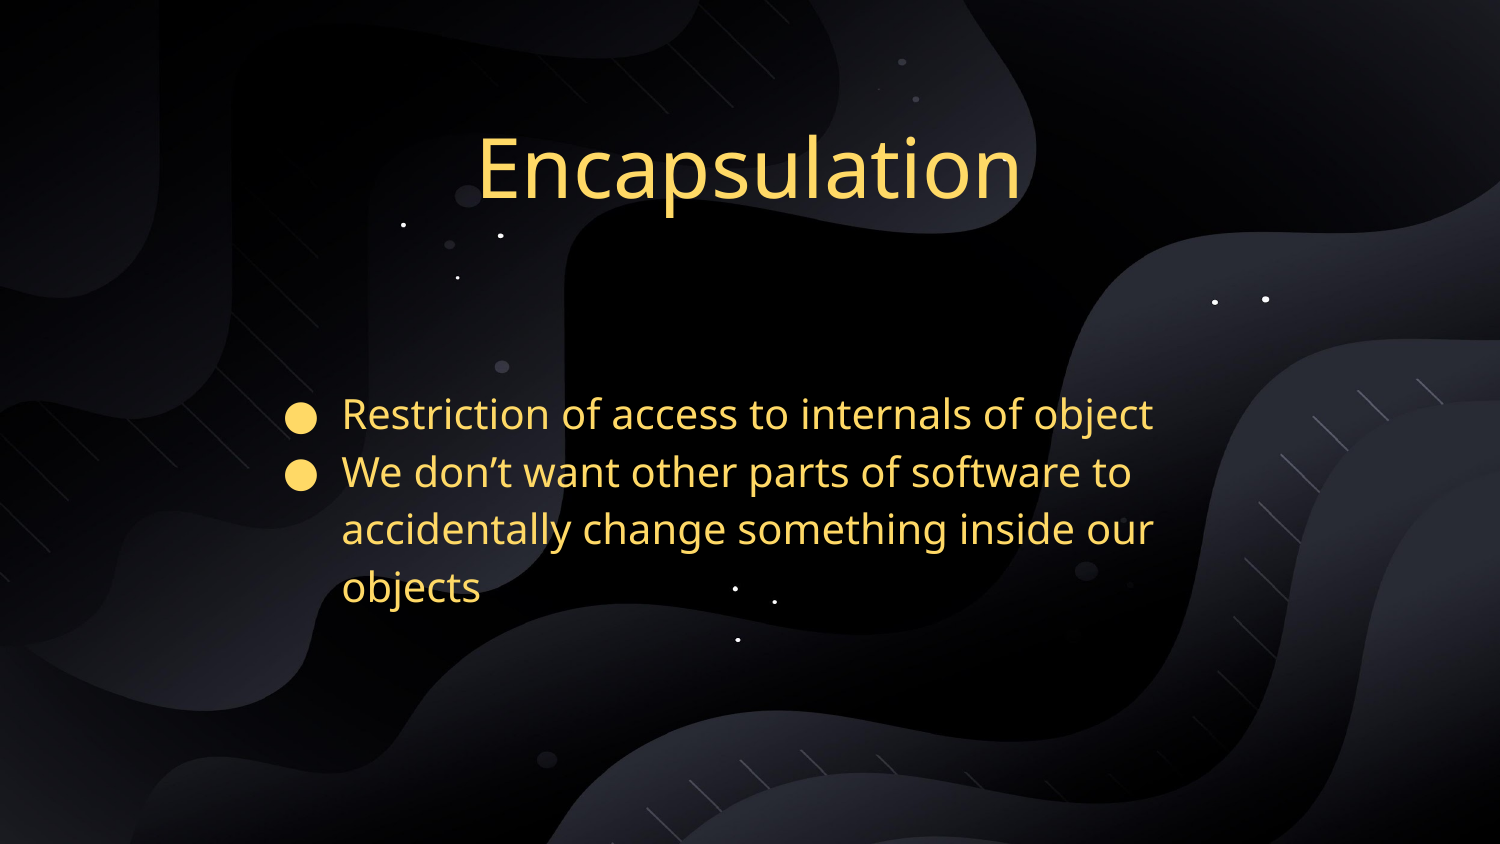

# Encapsulation
Restriction of access to internals of object
We don’t want other parts of software to accidentally change something inside our objects